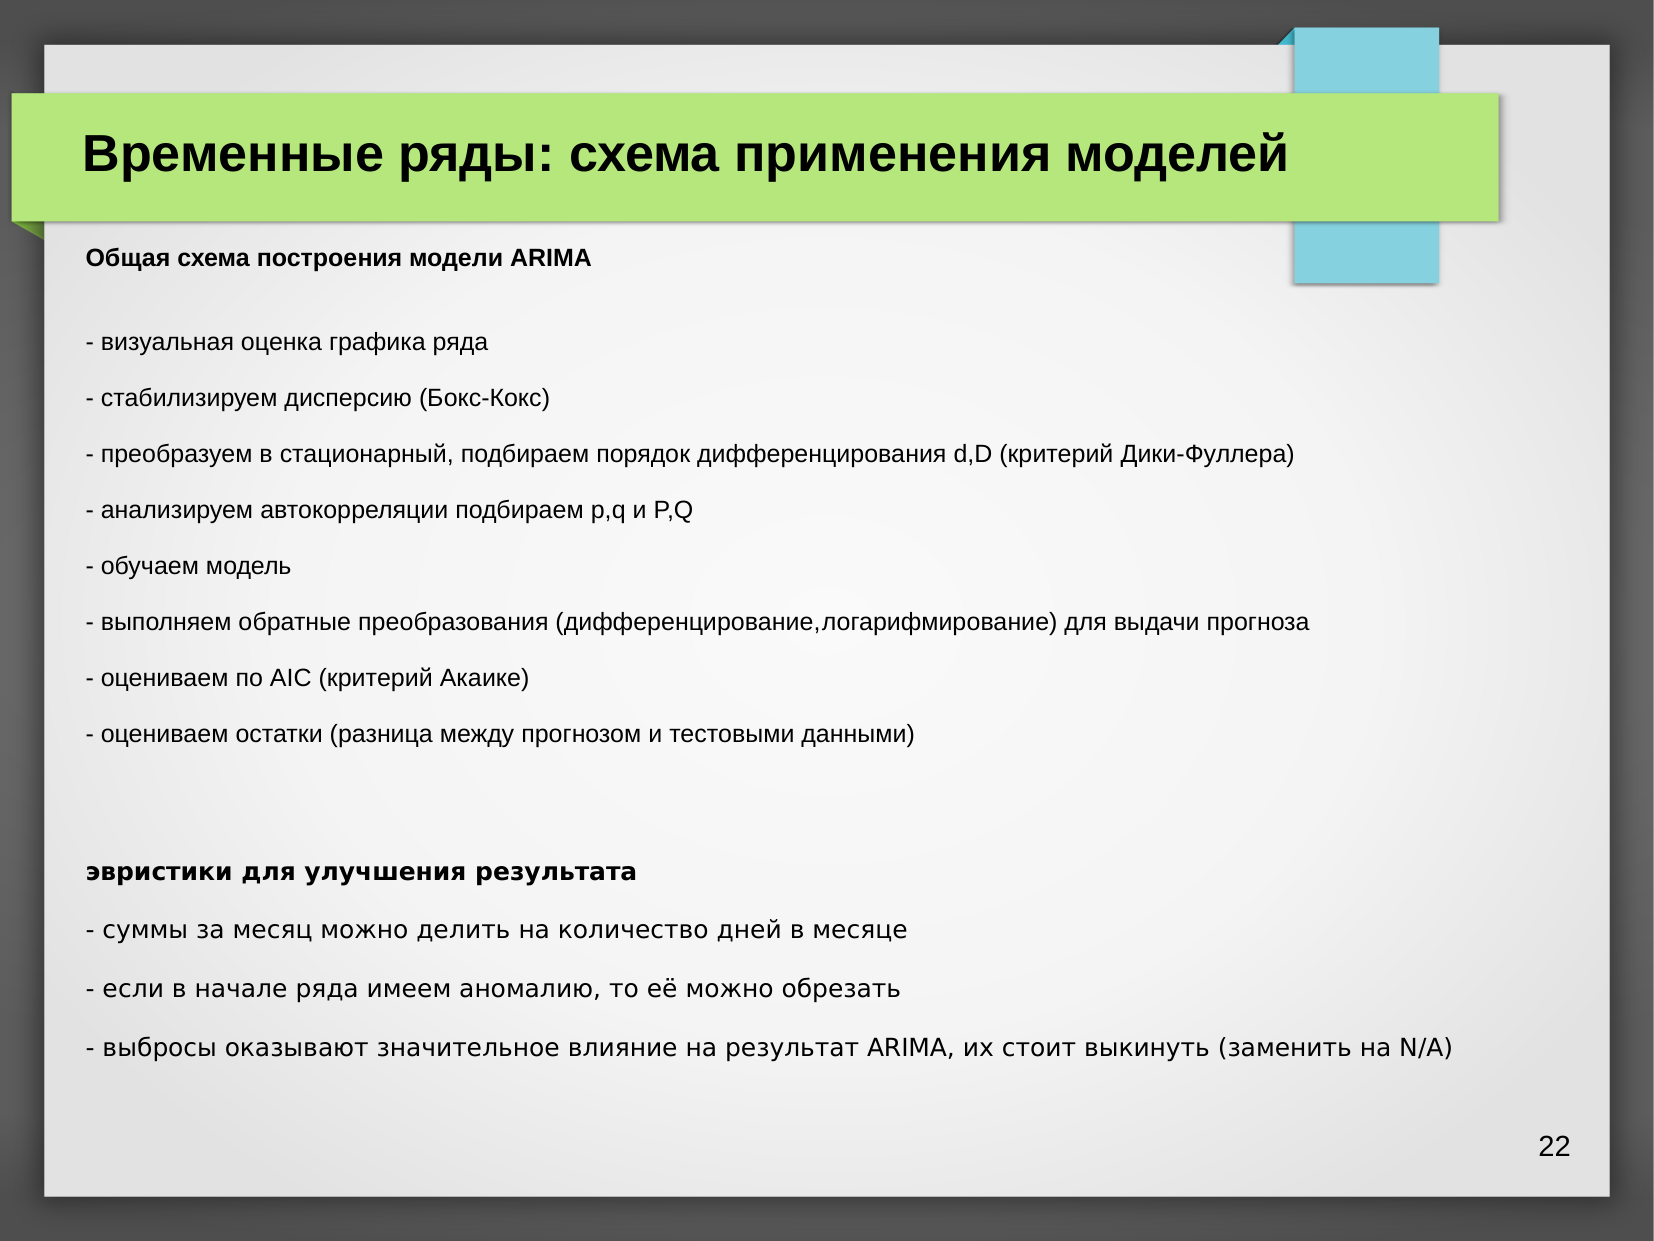

# Временные ряды: схема применения моделей
Общая схема построения модели ARIMA
- визуальная оценка графика ряда
- стабилизируем дисперсию (Бокс-Кокс)
- преобразуем в стационарный, подбираем порядок дифференцирования d,D (критерий Дики-Фуллера)
- анализируем автокорреляции подбираем p,q и P,Q
- обучаем модель
- выполняем обратные преобразования (дифференцирование,логарифмирование) для выдачи прогноза
- оцениваем по AIC (критерий Акаике)
- оцениваем остатки (разница между прогнозом и тестовыми данными)
эвристики для улучшения результата
- суммы за месяц можно делить на количество дней в месяце
- если в начале ряда имеем аномалию, то её можно обрезать
- выбросы оказывают значительное влияние на результат ARIMA, их стоит выкинуть (заменить на N/A)
22